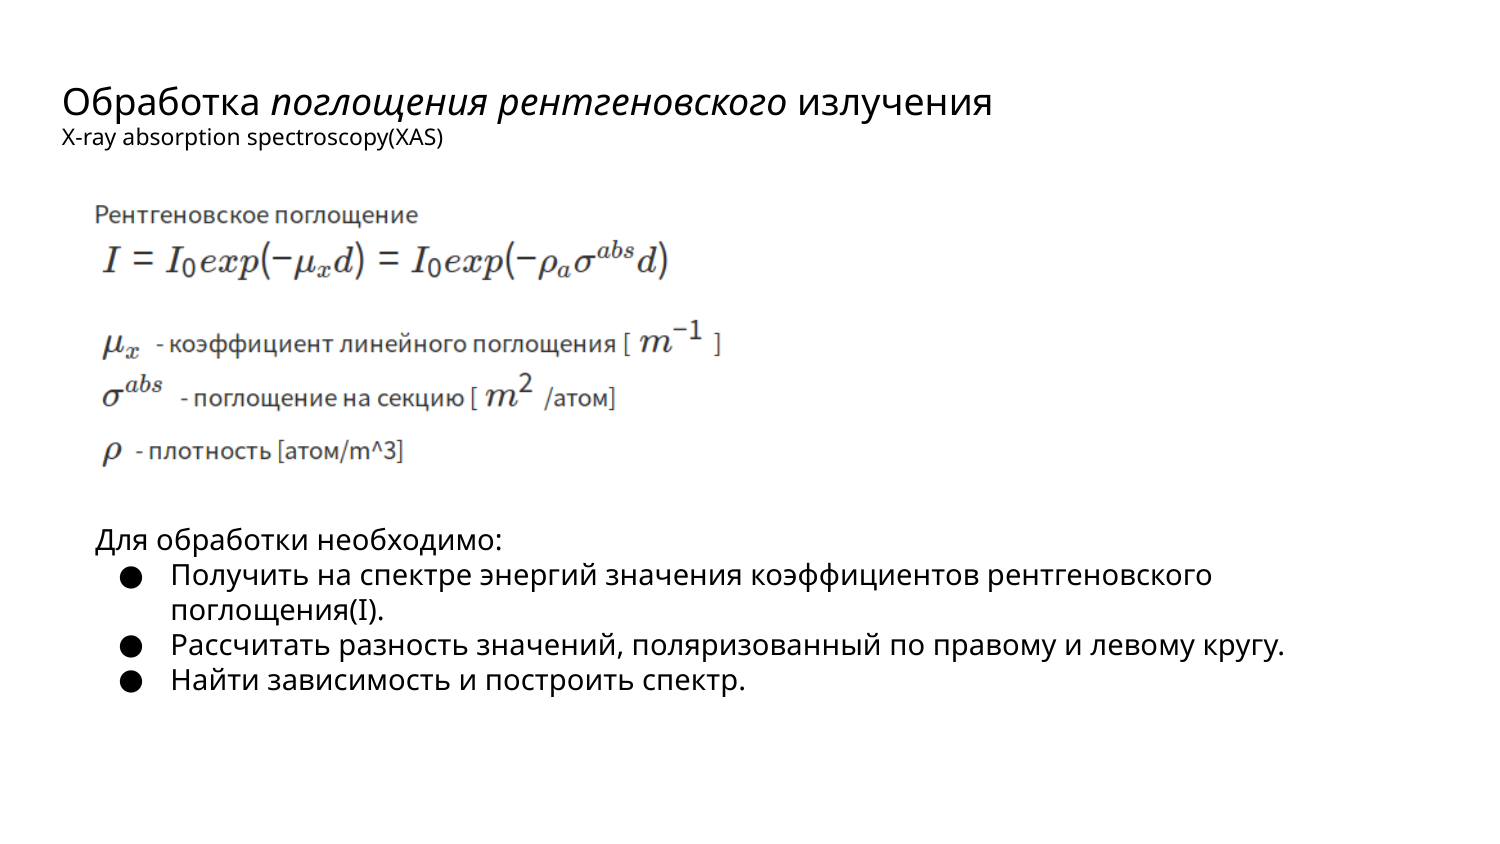

Обработка поглощения рентгеновского излучения
X-ray absorption spectroscopy(XAS)
Для обработки необходимо:
Получить на спектре энергий значения коэффициентов рентгеновского поглощения(I).
Рассчитать разность значений, поляризованный по правому и левому кругу.
Найти зависимость и построить спектр.